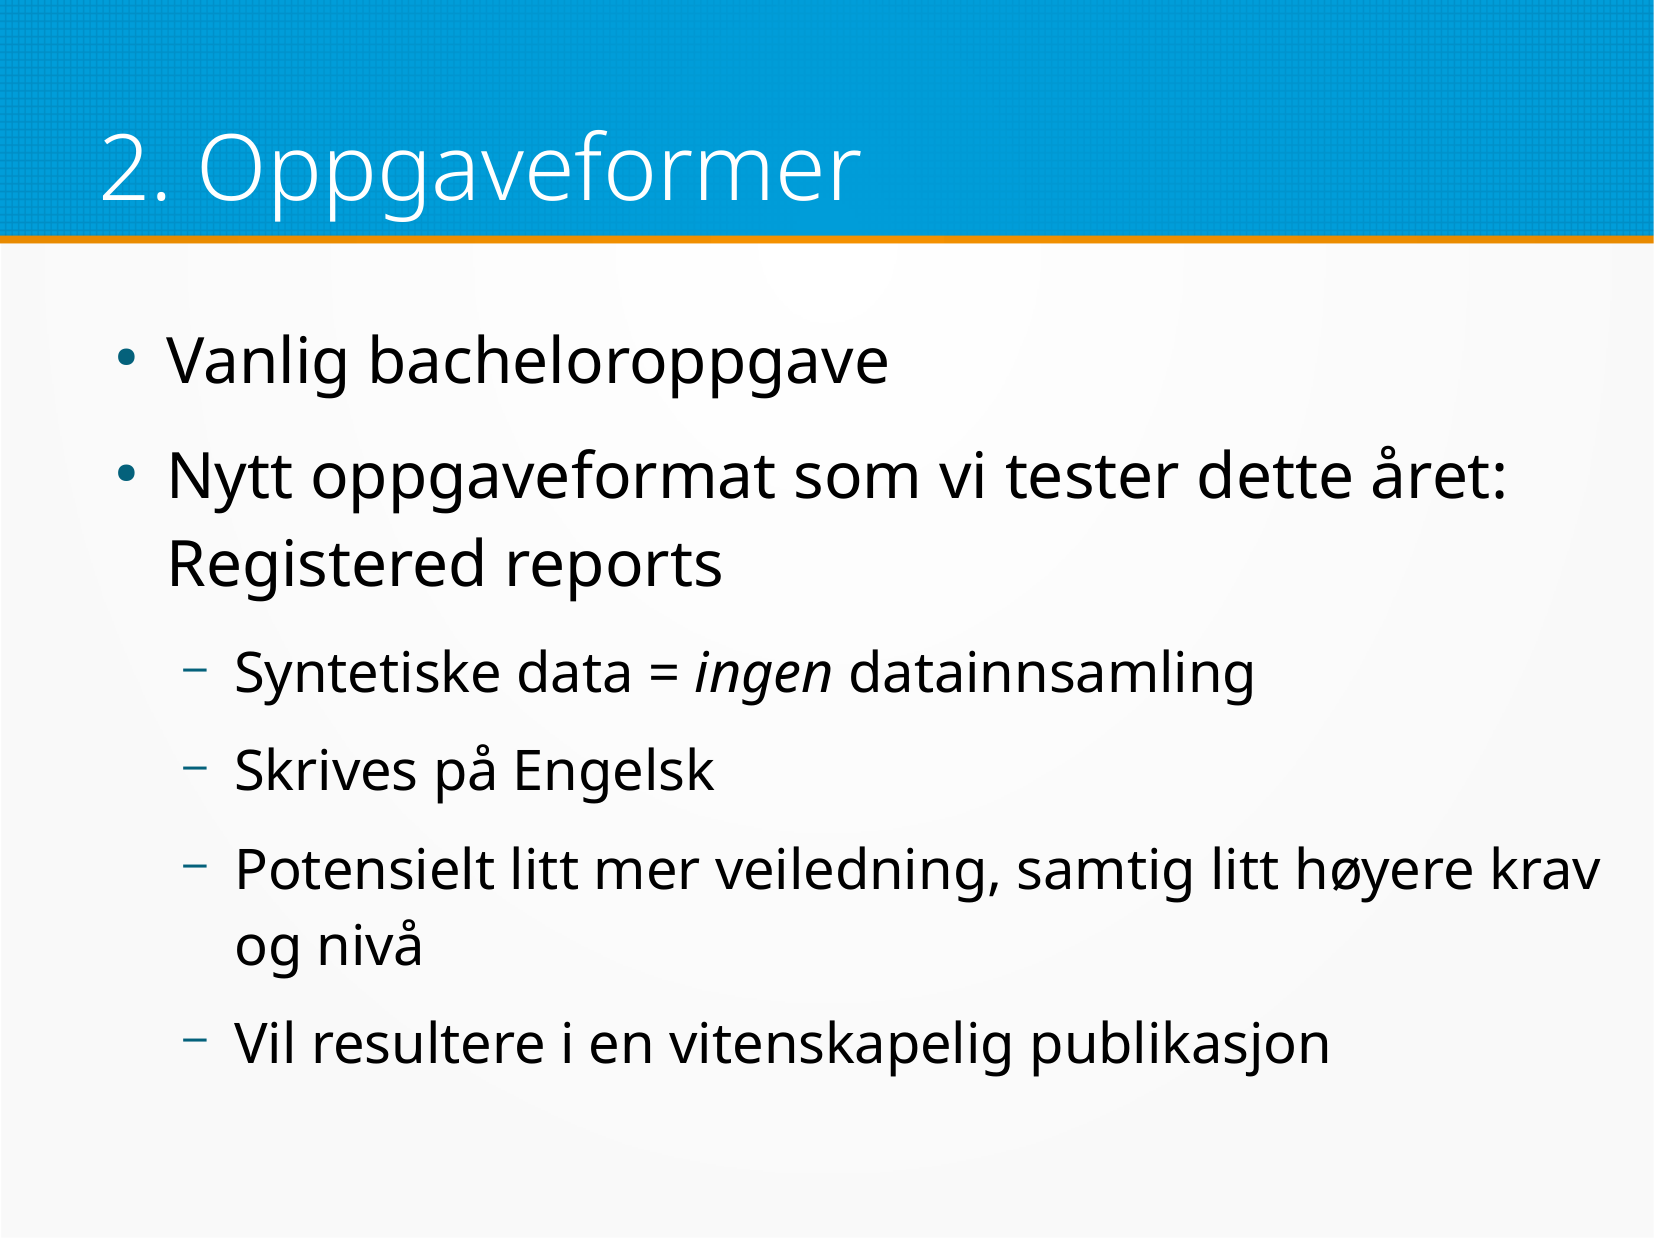

# 2. Oppgaveformer
Vanlig bacheloroppgave
Nytt oppgaveformat som vi tester dette året: Registered reports
Syntetiske data = ingen datainnsamling
Skrives på Engelsk
Potensielt litt mer veiledning, samtig litt høyere krav og nivå
Vil resultere i en vitenskapelig publikasjon